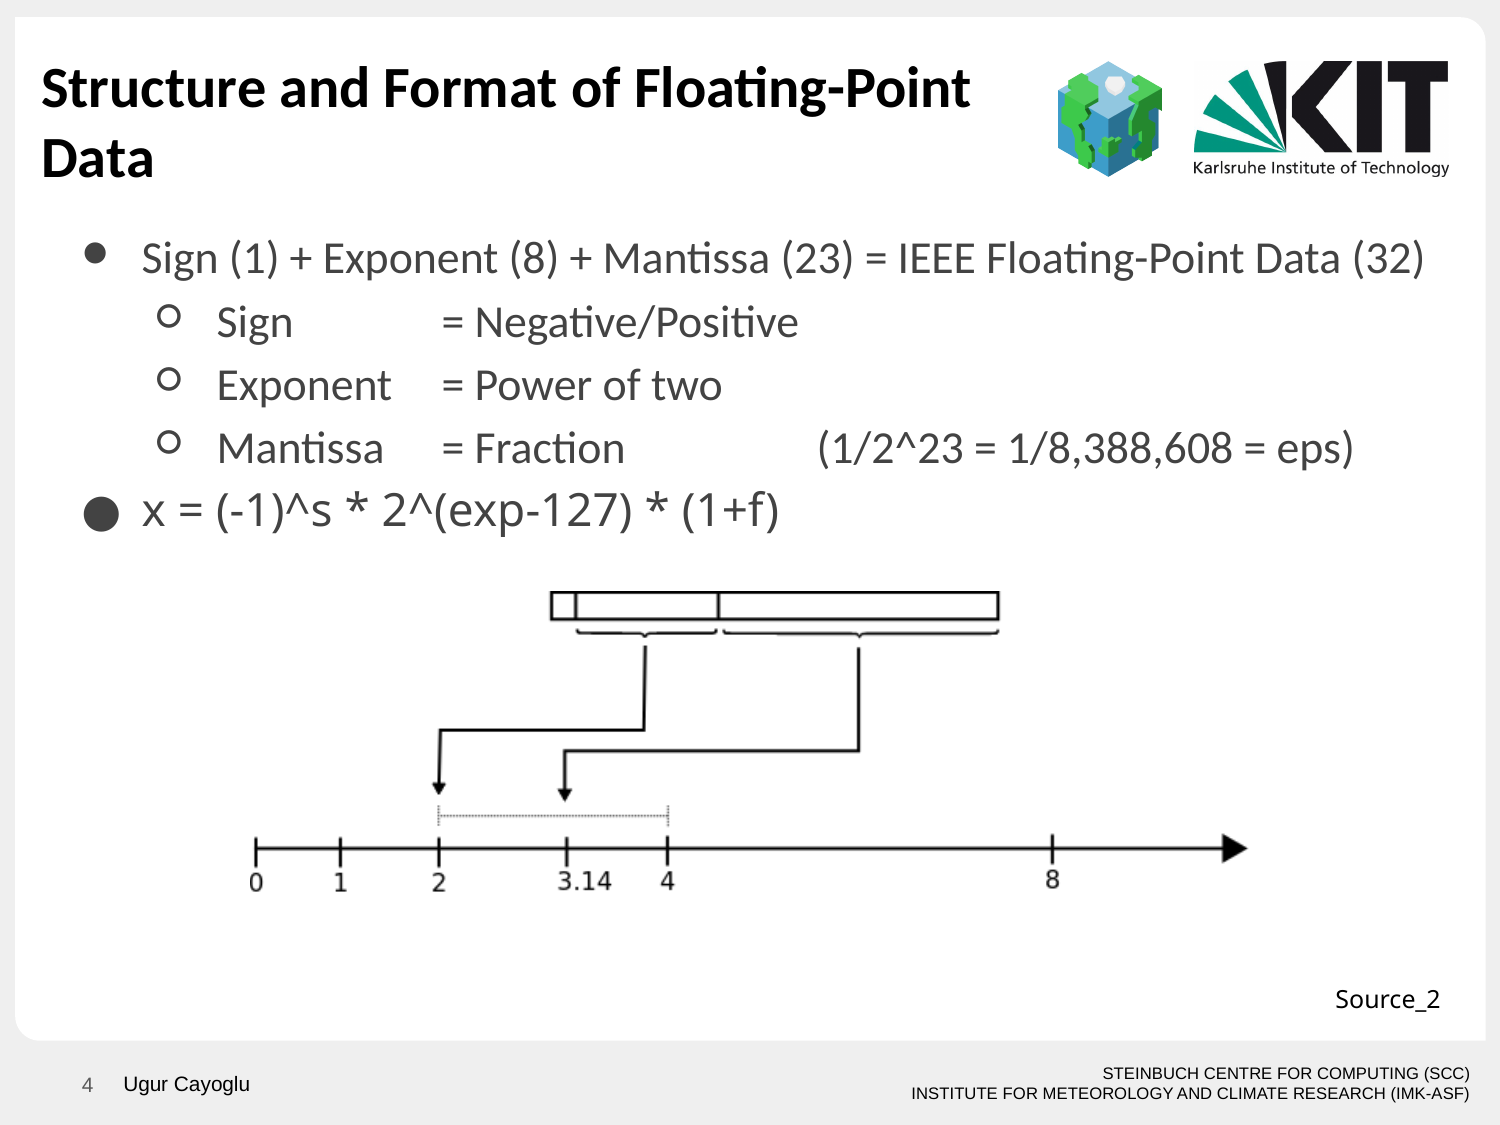

Structure and Format of Floating-Point Data
# Sign (1) + Exponent (8) + Mantissa (23) = IEEE Floating-Point Data (32)
Sign 		= Negative/Positive
Exponent 	= Power of two
Mantissa	= Fraction 			(1/2^23 = 1/8,388,608 = eps)
x = (-1)^s * 2^(exp-127) * (1+f)
Source_2
STEINBUCH CENTRE FOR COMPUTING (SCC)
INSTITUTE FOR METEOROLOGY AND CLIMATE RESEARCH (IMK-ASF)
Ugur Cayoglu